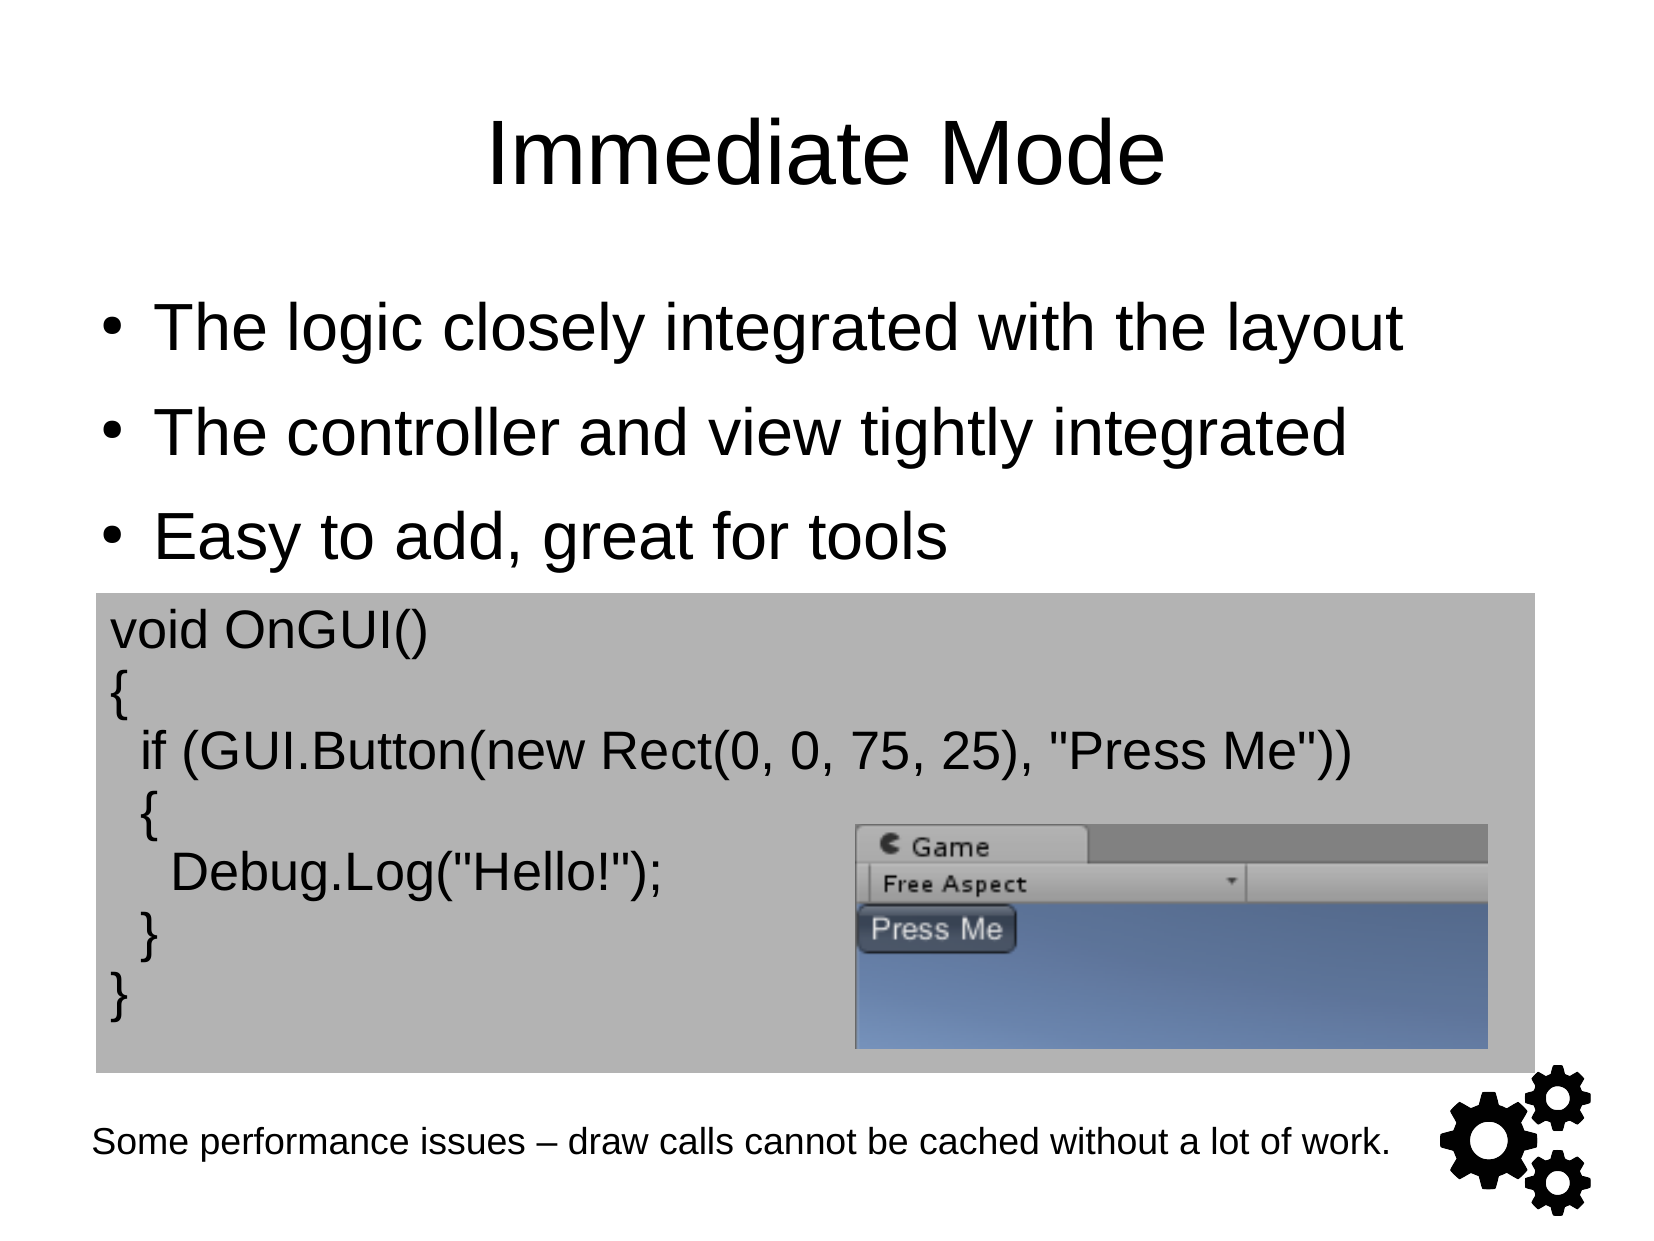

# Immediate Mode
The logic closely integrated with the layout
The controller and view tightly integrated
Easy to add, great for tools
| void OnGUI() { if (GUI.Button(new Rect(0, 0, 75, 25), "Press Me")) { Debug.Log("Hello!"); } } |
| --- |
Some performance issues – draw calls cannot be cached without a lot of work.